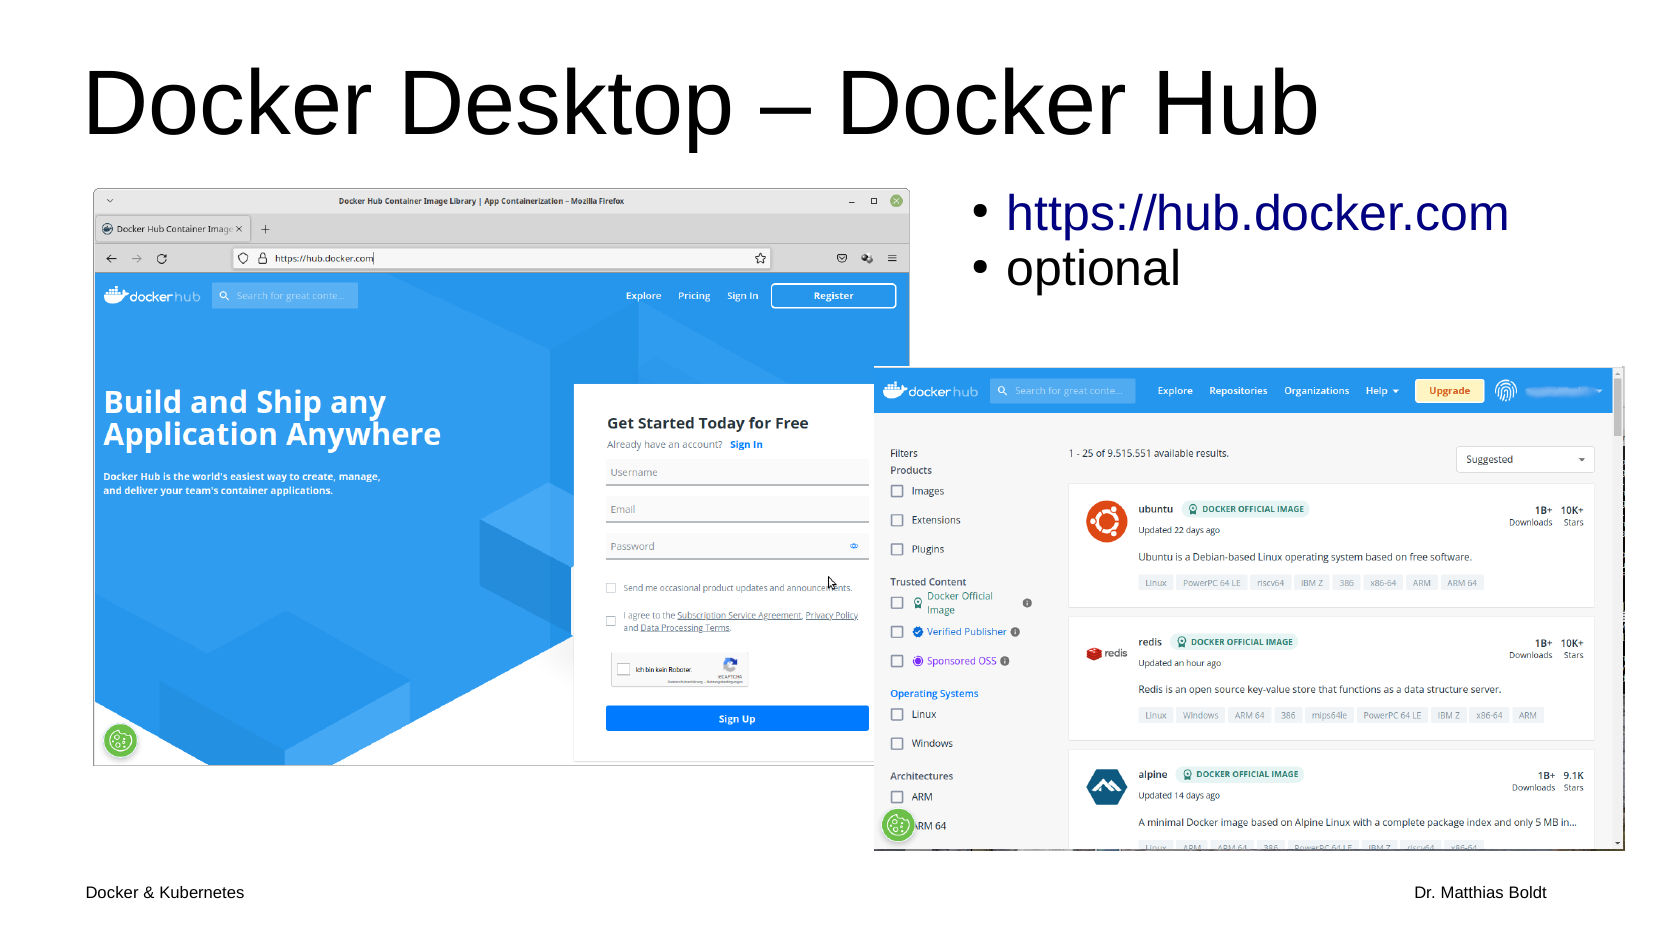

# Docker Desktop – Docker Hub
https://hub.docker.com
optional
Docker & Kubernetes																Dr. Matthias Boldt